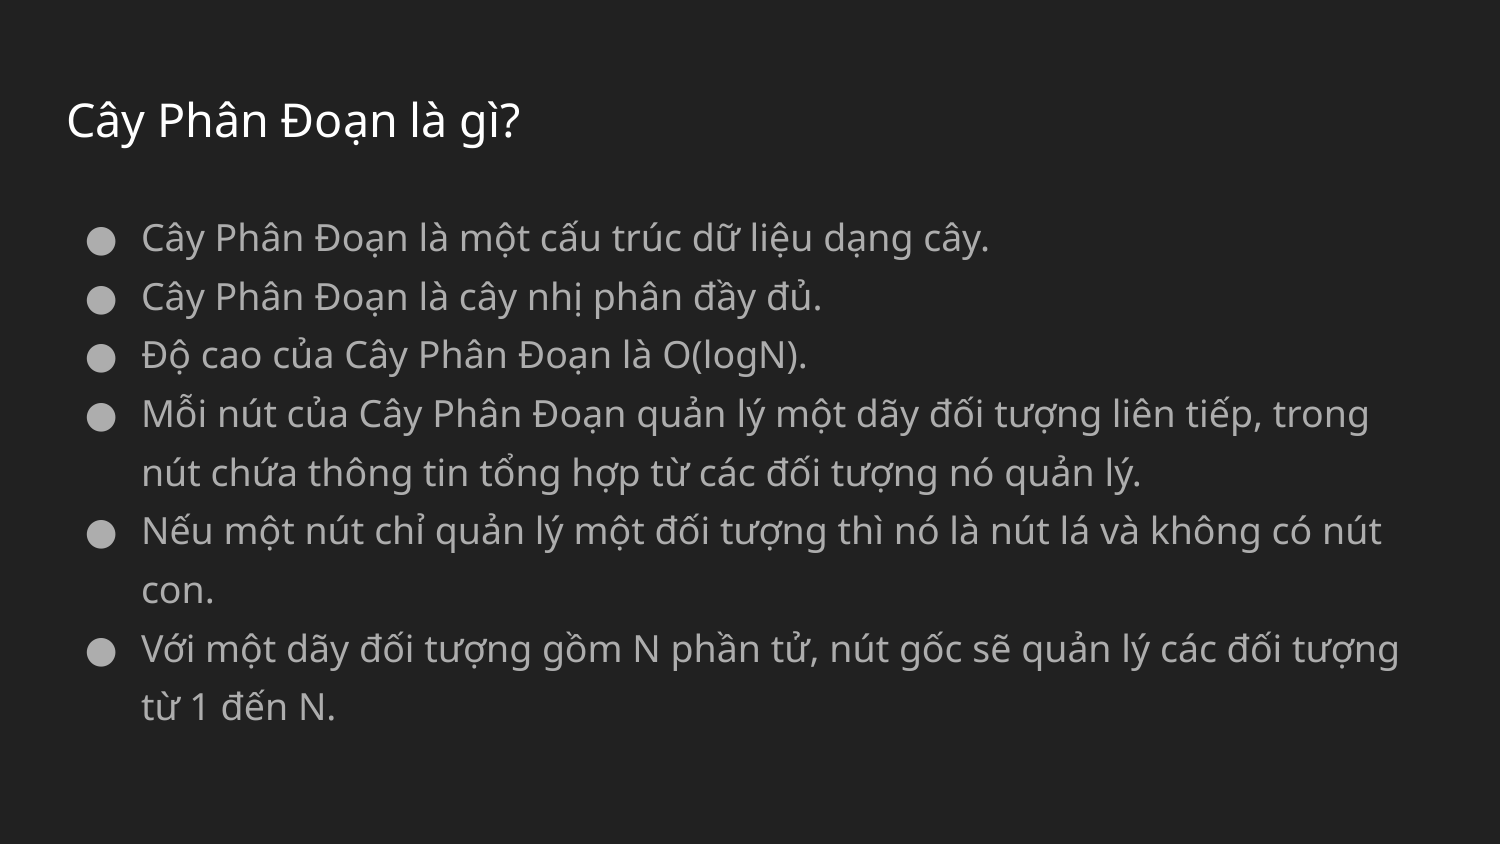

# Cây Phân Đoạn là gì?
Cây Phân Đoạn là một cấu trúc dữ liệu dạng cây.
Cây Phân Đoạn là cây nhị phân đầy đủ.
Độ cao của Cây Phân Đoạn là O(logN).
Mỗi nút của Cây Phân Đoạn quản lý một dãy đối tượng liên tiếp, trong nút chứa thông tin tổng hợp từ các đối tượng nó quản lý.
Nếu một nút chỉ quản lý một đối tượng thì nó là nút lá và không có nút con.
Với một dãy đối tượng gồm N phần tử, nút gốc sẽ quản lý các đối tượng từ 1 đến N.